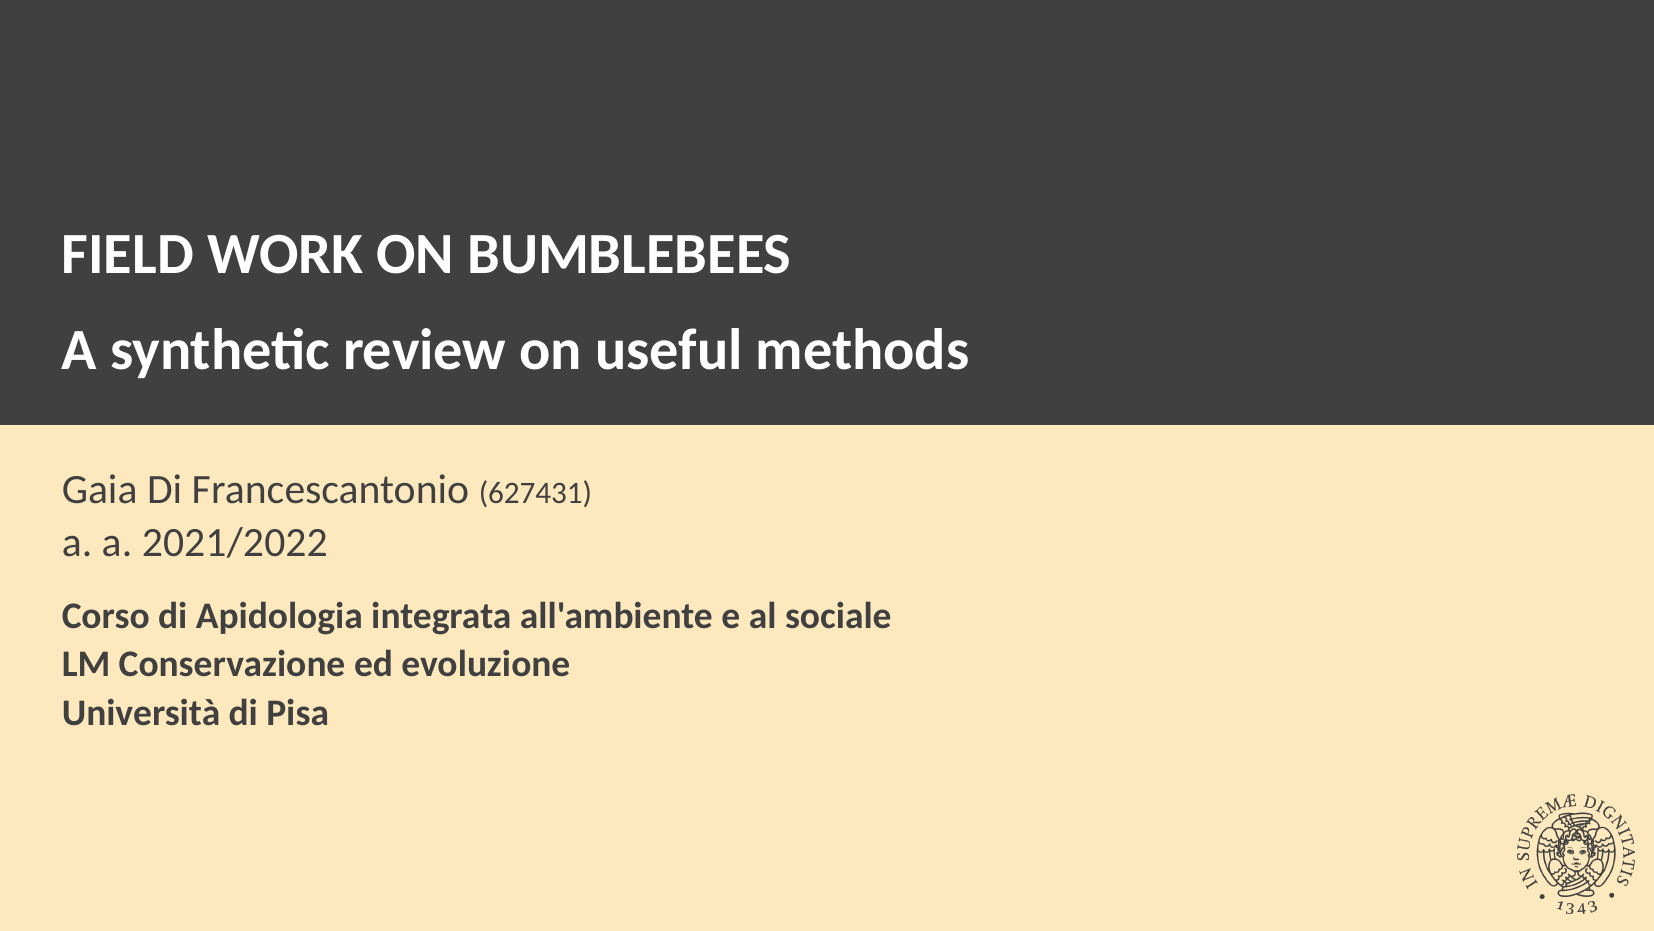

FIELD WORK ON BUMBLEBEES​
A synthetic review on useful methods​
Gaia Di Francescantonio (627431)​
a. a. 2021/2022​
Corso di Apidologia integrata all'ambiente e al sociale ​
LM Conservazione ed evoluzione​
Università di Pisa​